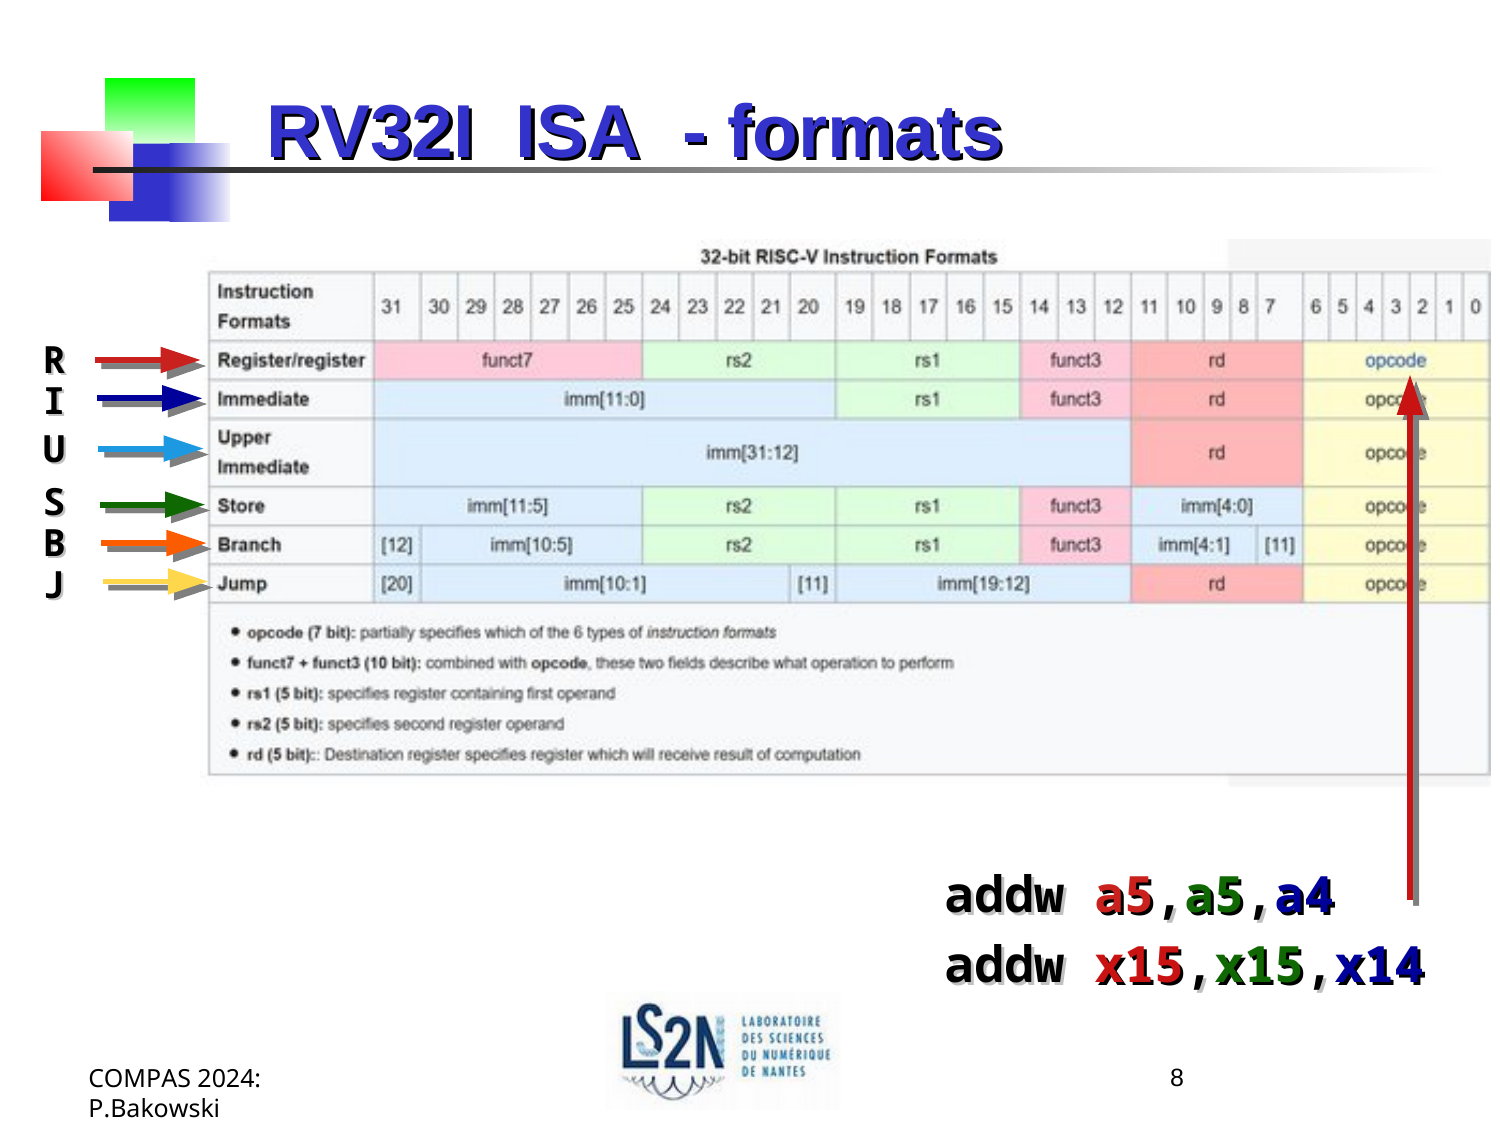

# RV32I ISA - formats
R
I
U
S
B
J
addw a5,a5,a4
addw x15,x15,x14
8